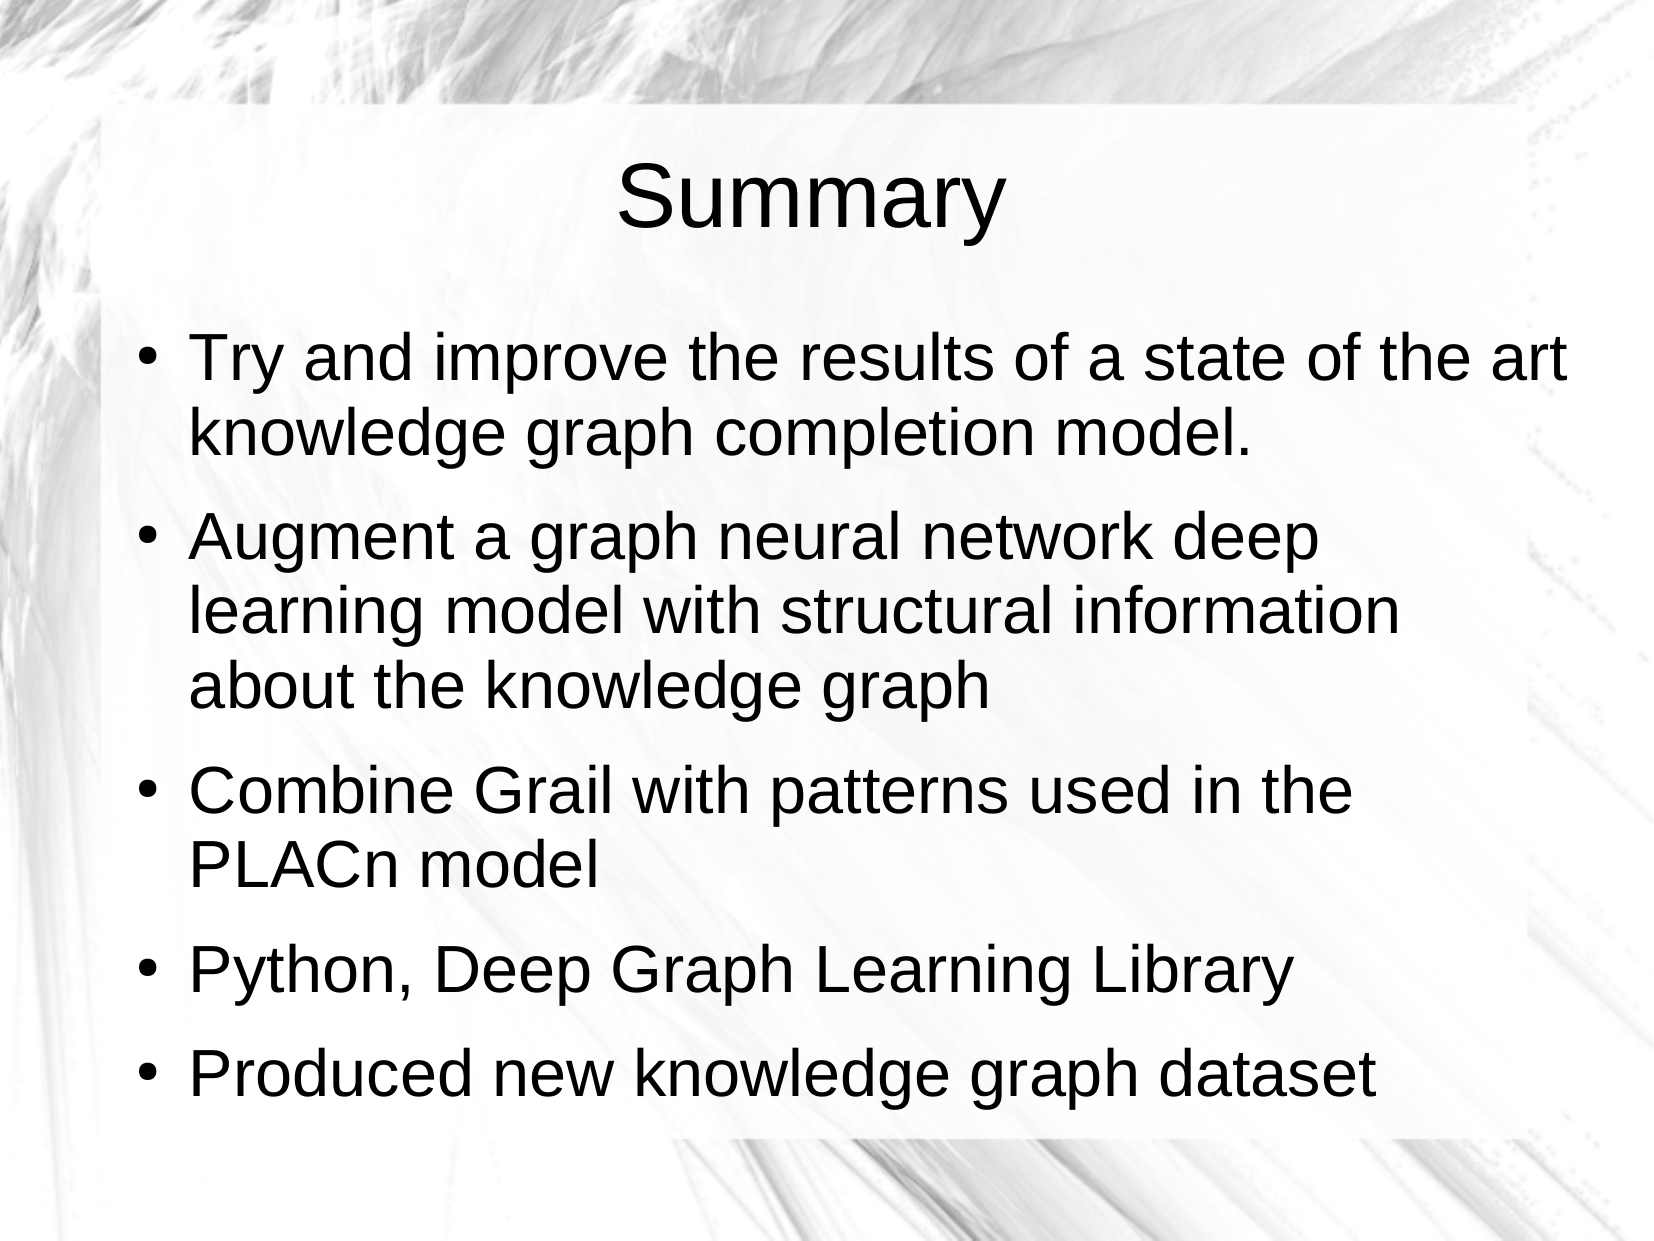

# Summary
Try and improve the results of a state of the art knowledge graph completion model.
Augment a graph neural network deep learning model with structural information about the knowledge graph
Combine Grail with patterns used in the PLACn model
Python, Deep Graph Learning Library
Produced new knowledge graph dataset